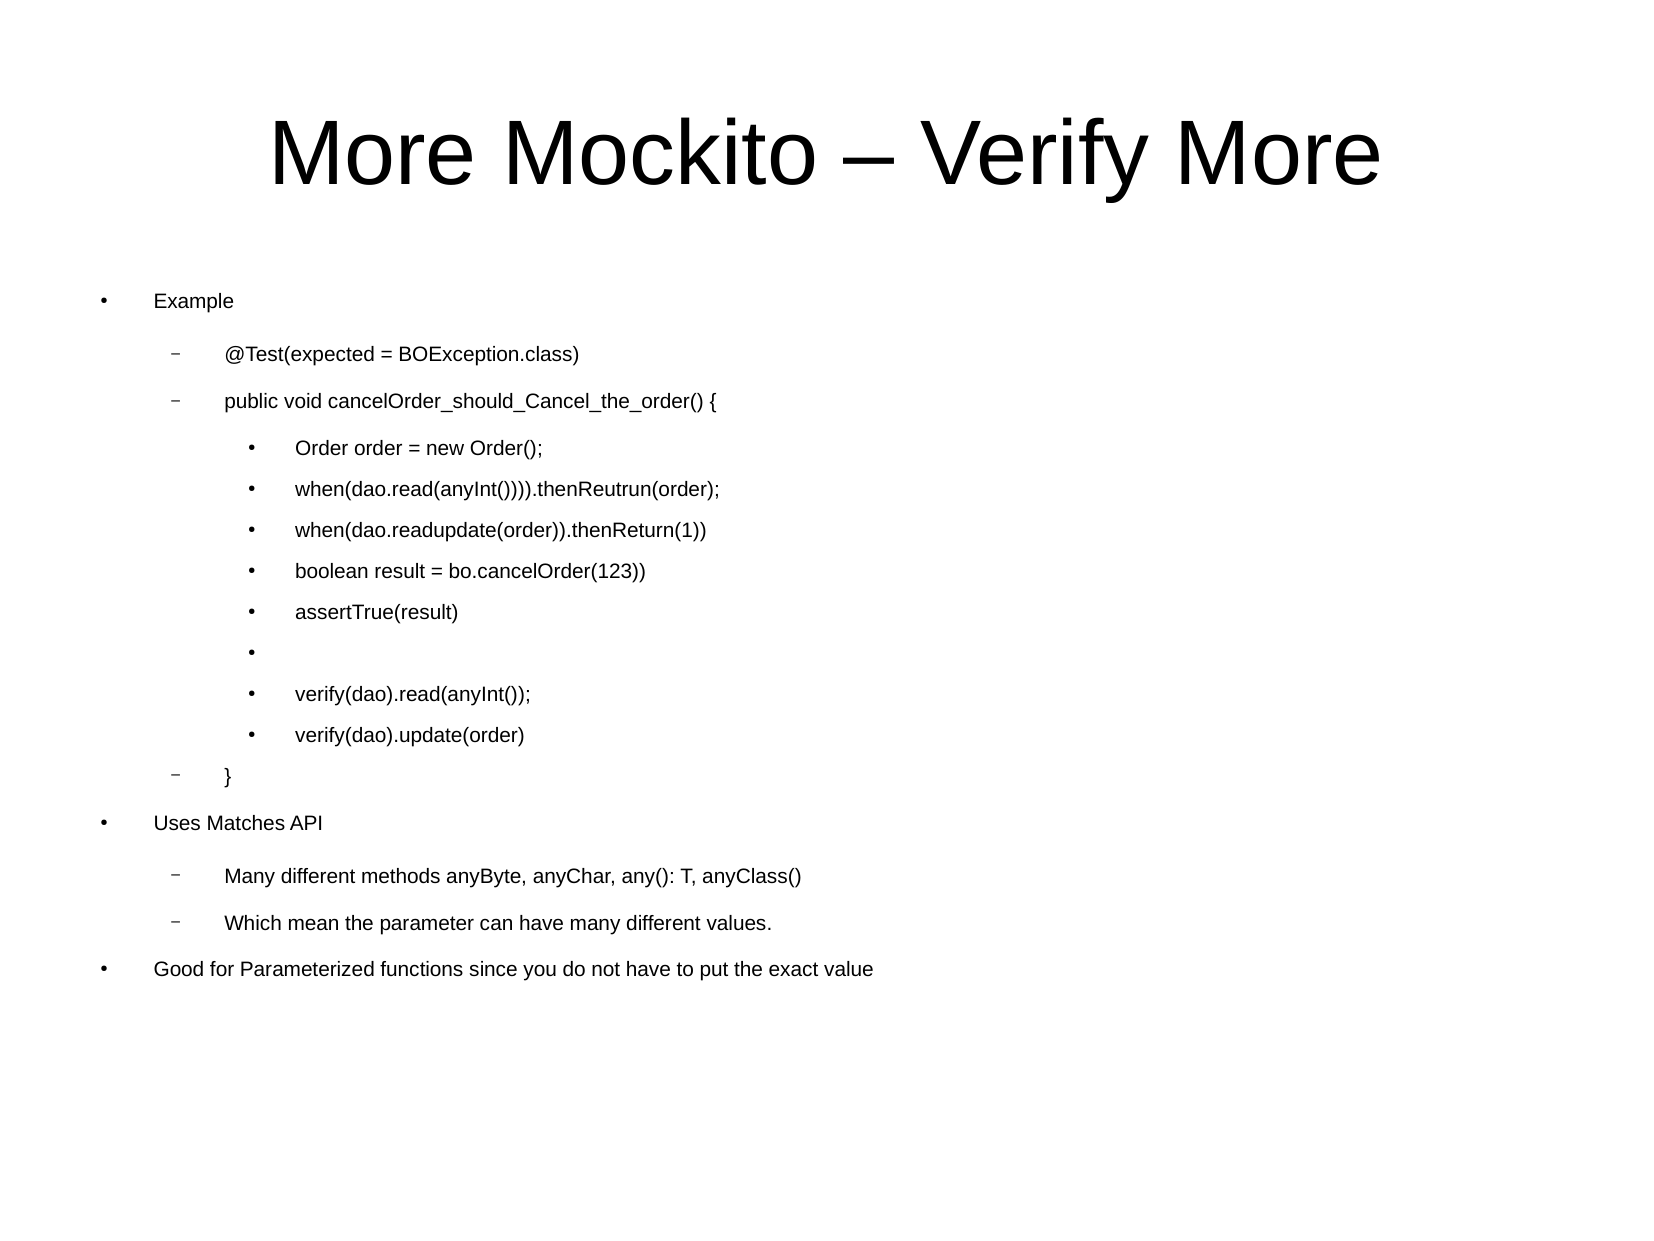

# More Mockito – Verify More
Example
@Test(expected = BOException.class)
public void cancelOrder_should_Cancel_the_order() {
Order order = new Order();
when(dao.read(anyInt()))).thenReutrun(order);
when(dao.readupdate(order)).thenReturn(1))
boolean result = bo.cancelOrder(123))
assertTrue(result)
verify(dao).read(anyInt());
verify(dao).update(order)
}
Uses Matches API
Many different methods anyByte, anyChar, any(): T, anyClass()
Which mean the parameter can have many different values.
Good for Parameterized functions since you do not have to put the exact value